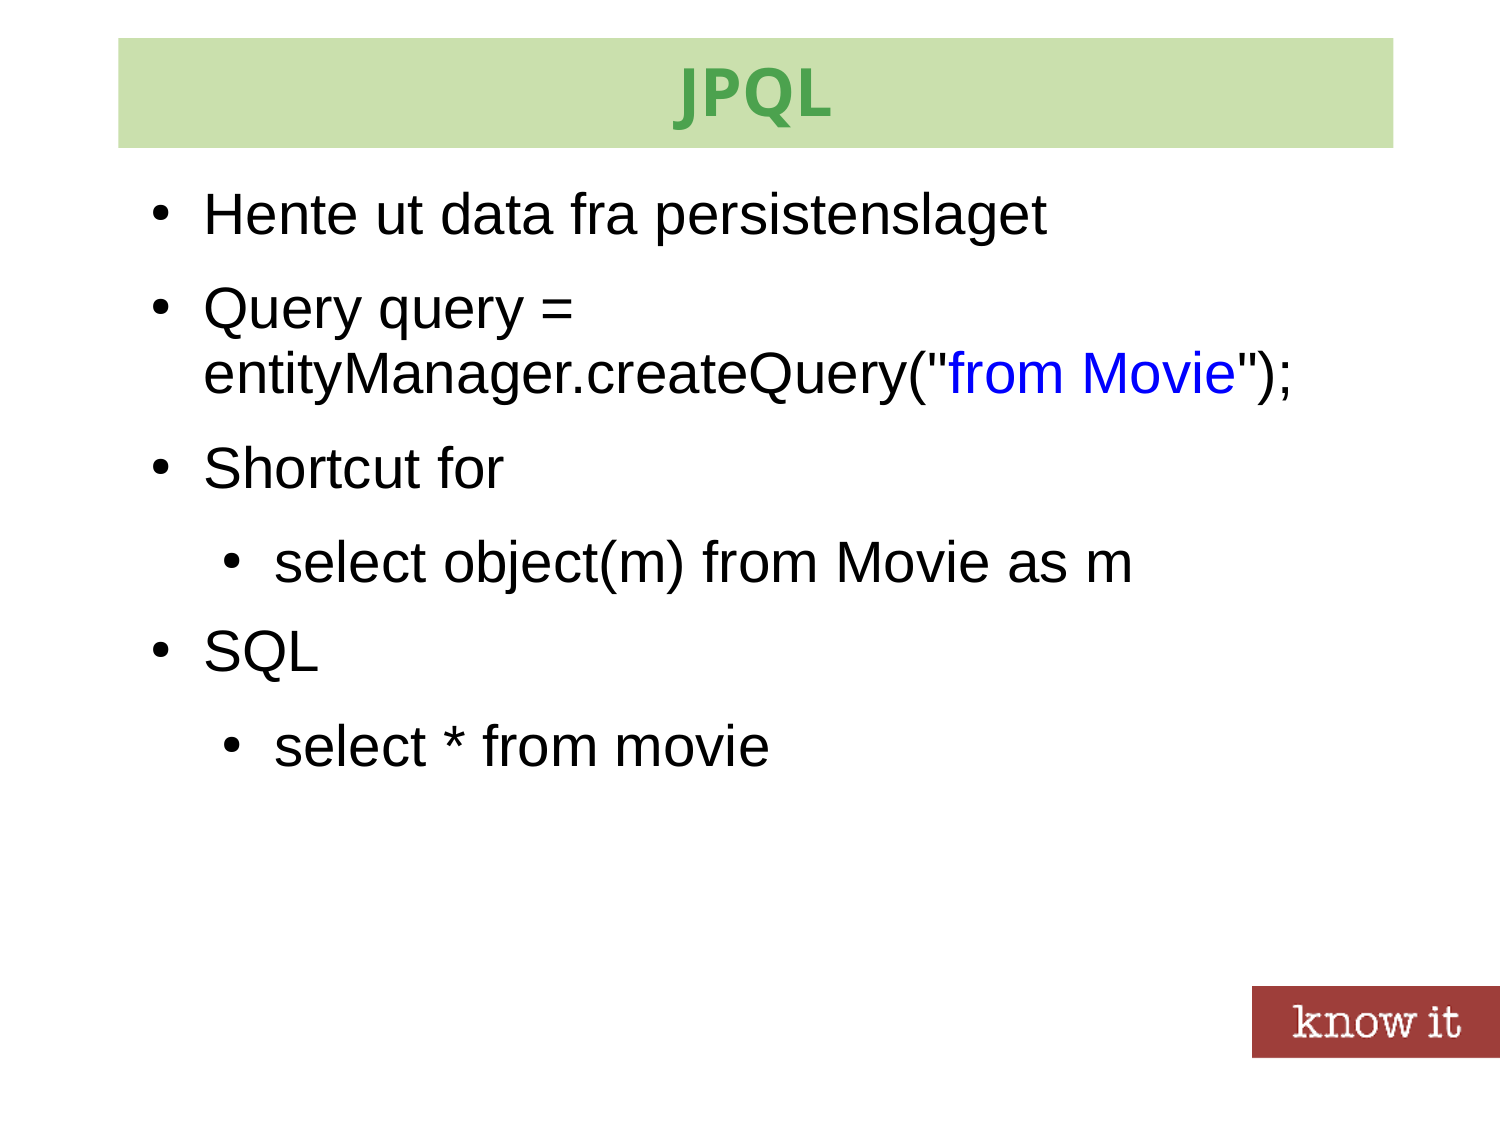

JPQL
# Hente ut data fra persistenslaget
Query query = entityManager.createQuery("from Movie");
Shortcut for
select object(m) from Movie as m
SQL
select * from movie